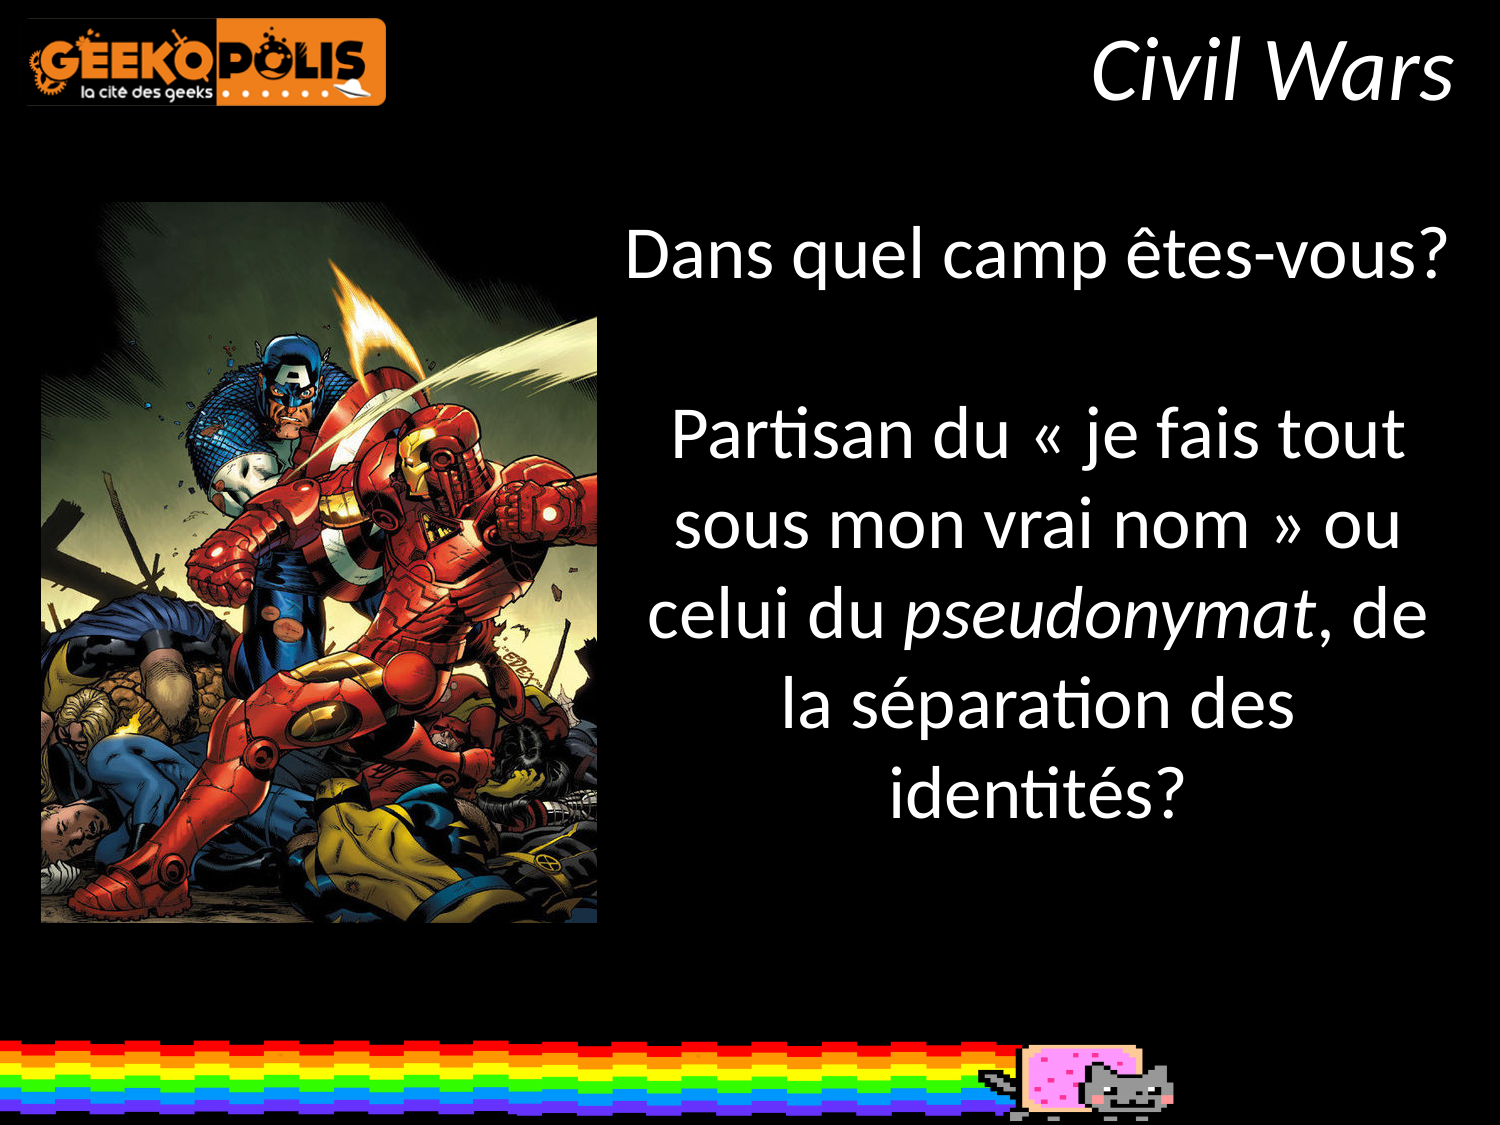

Civil Wars
Dans quel camp êtes-vous?
Partisan du « je fais tout sous mon vrai nom » ou celui du pseudonymat, de la séparation des identités?